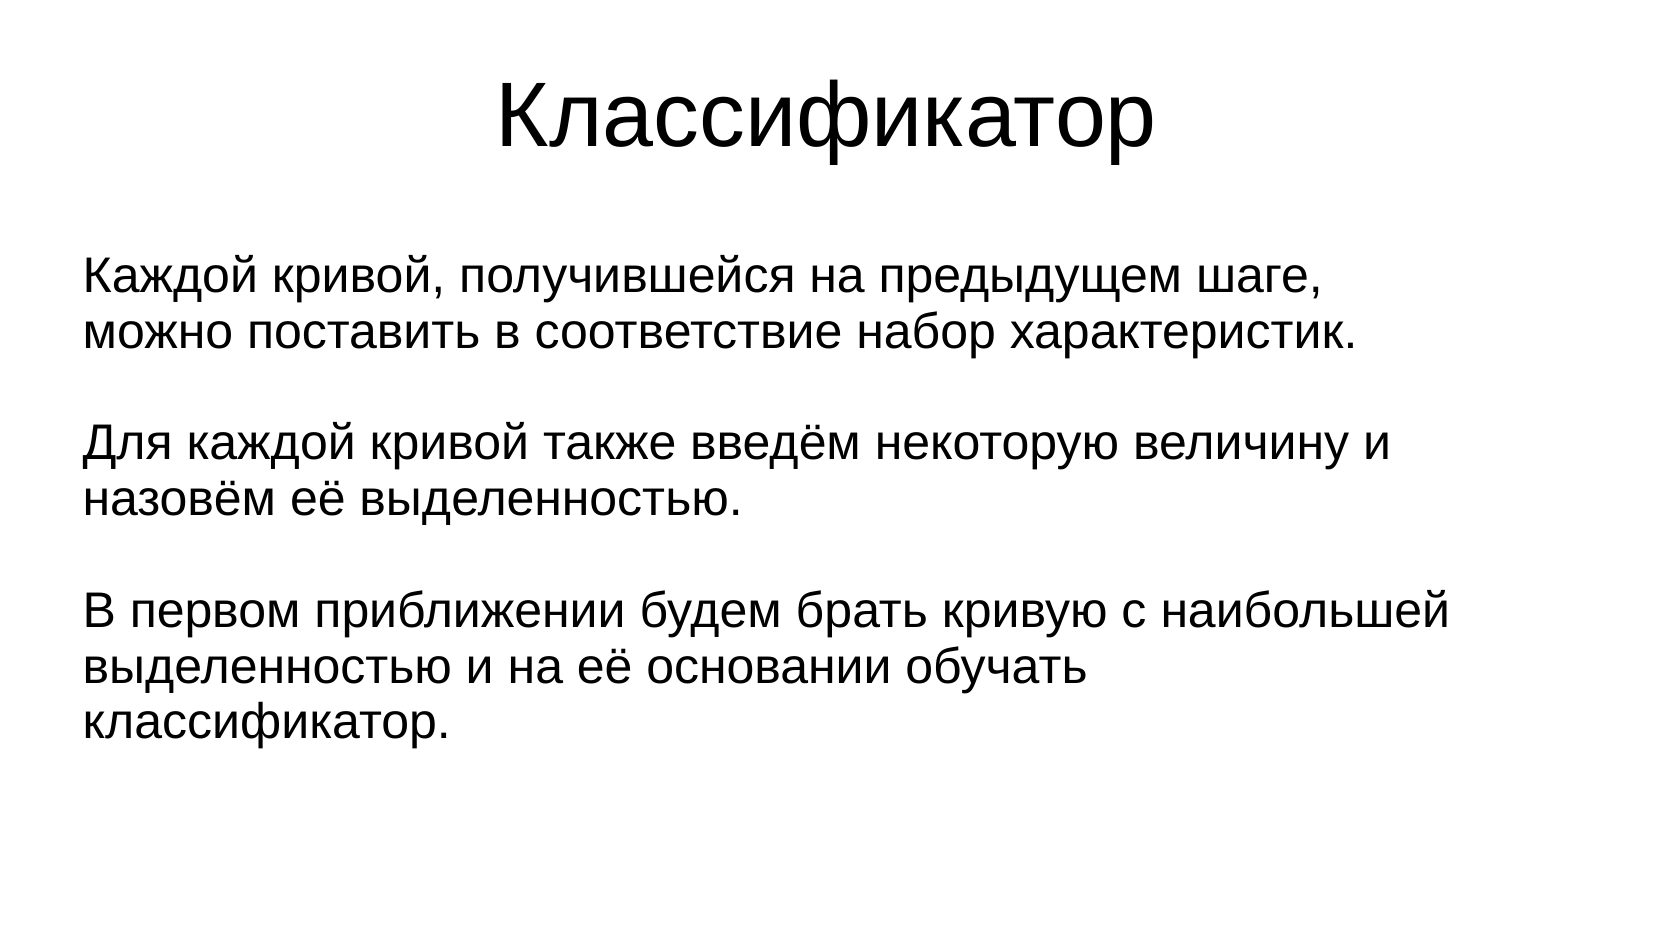

# Классификатор
Каждой кривой, получившейся на предыдущем шаге, можно поставить в соответствие набор характеристик.
Для каждой кривой также введём некоторую величину и назовём её выделенностью.
В первом приближении будем брать кривую с наибольшей выделенностью и на её основании обучать классификатор.